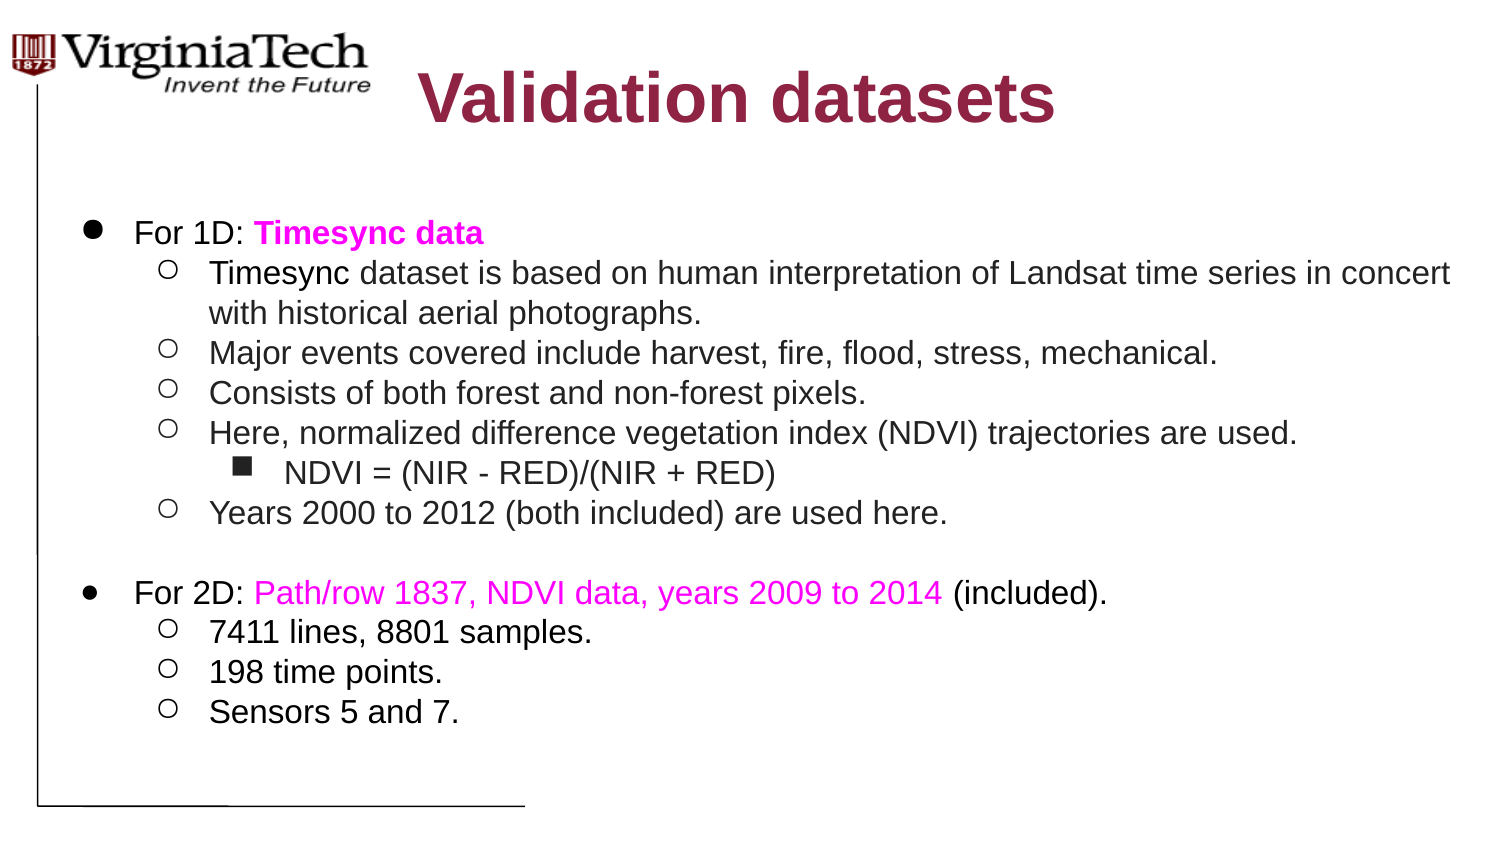

# Validation datasets
For 1D: Timesync data
Timesync dataset is based on human interpretation of Landsat time series in concert with historical aerial photographs.
Major events covered include harvest, fire, flood, stress, mechanical.
Consists of both forest and non-forest pixels.
Here, normalized difference vegetation index (NDVI) trajectories are used.
NDVI = (NIR - RED)/(NIR + RED)
Years 2000 to 2012 (both included) are used here.
For 2D: Path/row 1837, NDVI data, years 2009 to 2014 (included).
7411 lines, 8801 samples.
198 time points.
Sensors 5 and 7.